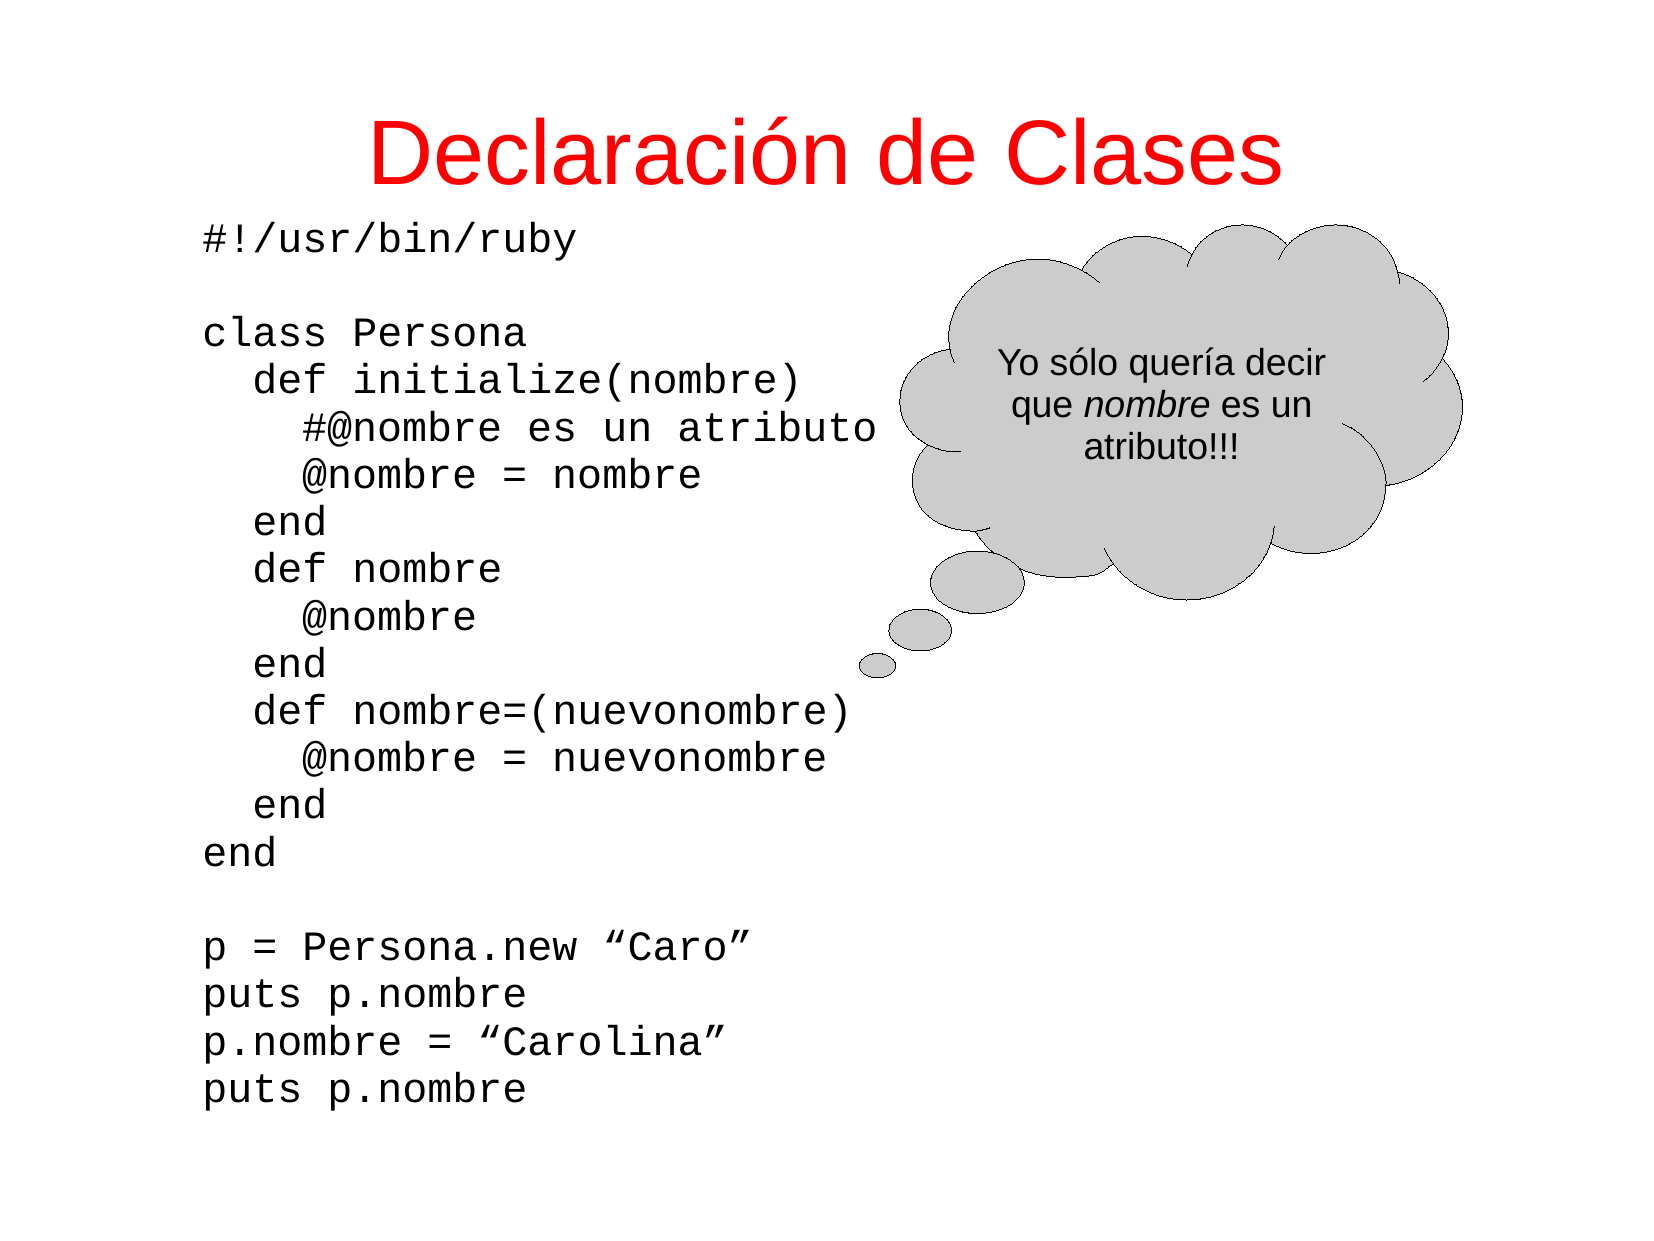

# Declaración de Clases
#!/usr/bin/ruby
class Persona
 def initialize(nombre)
 #@nombre es un atributo
 @nombre = nombre
 end
 def nombre
 @nombre
 end
 def nombre=(nuevonombre)
 @nombre = nuevonombre
 end
end
p = Persona.new “Caro”
puts p.nombre
p.nombre = “Carolina”
puts p.nombre
Yo sólo quería decir que nombre es un atributo!!!